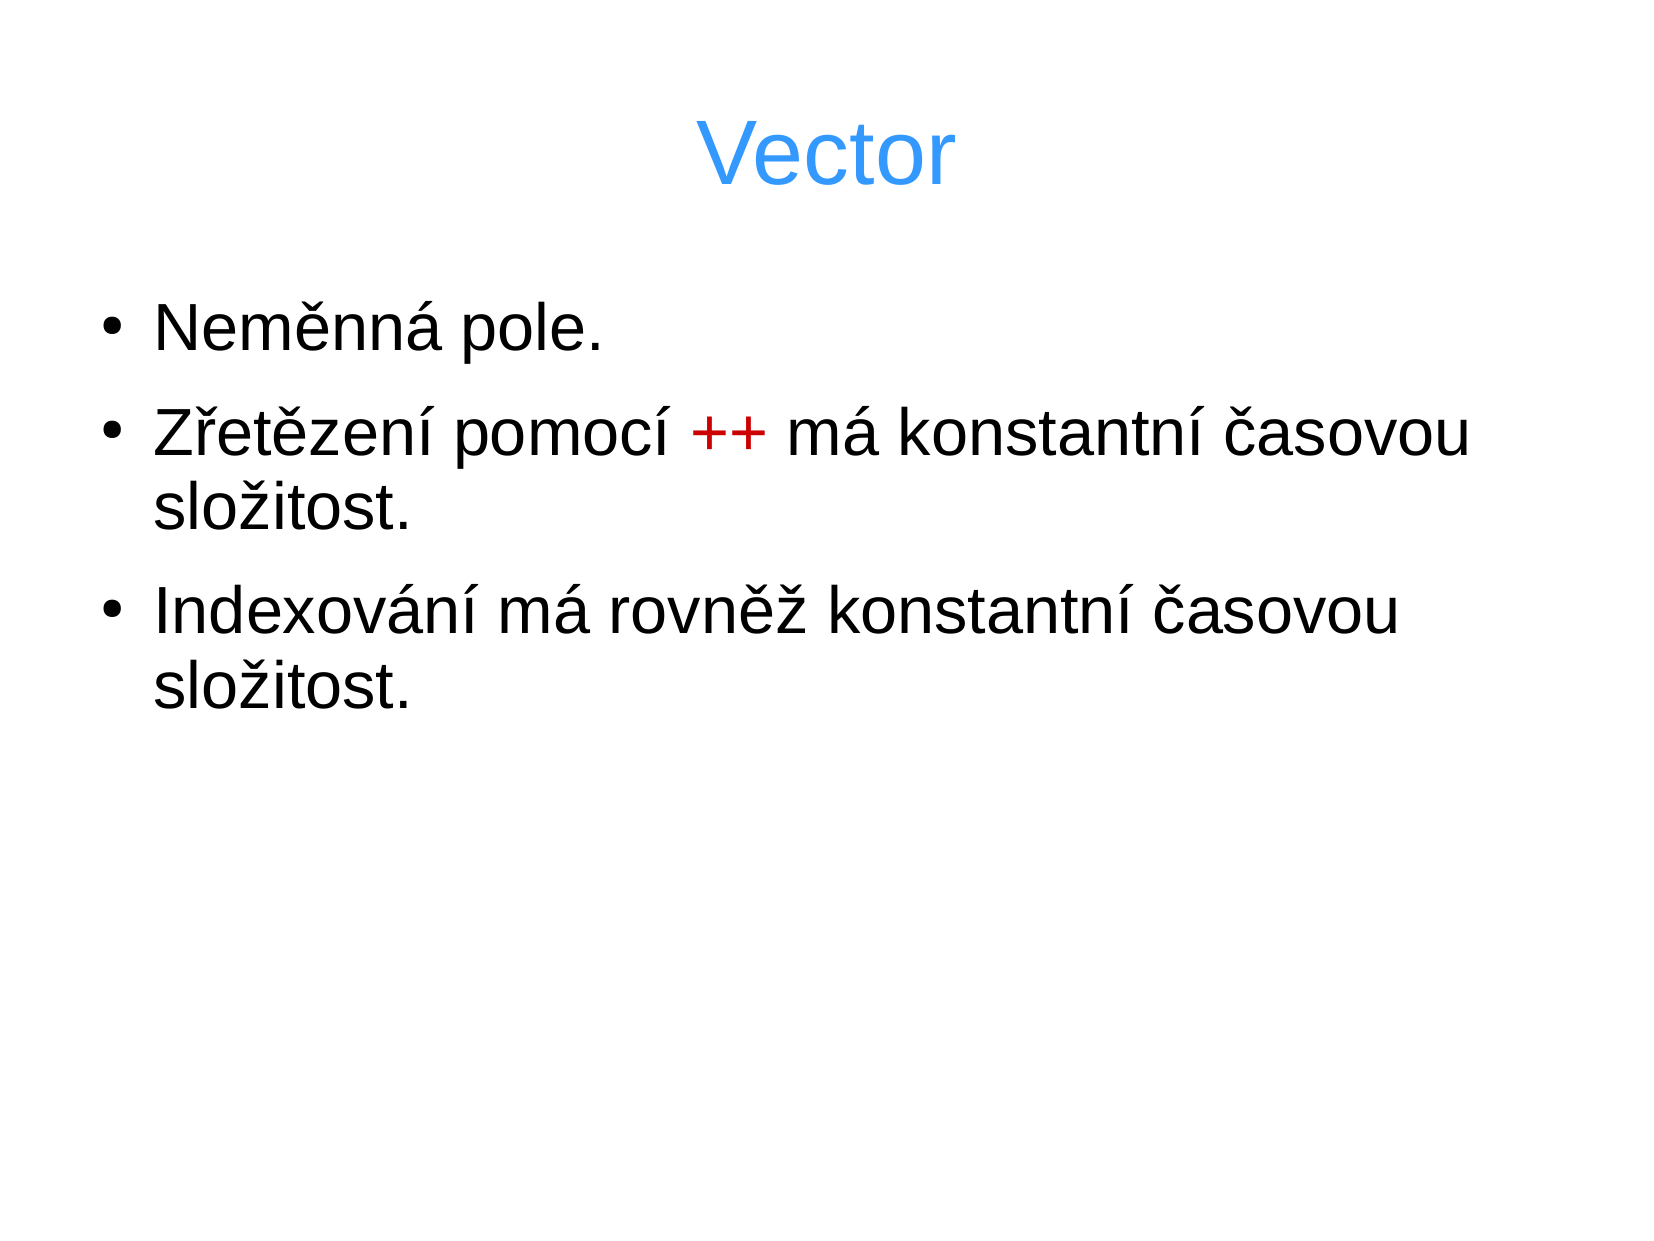

# Vector
Neměnná pole.
Zřetězení pomocí ++ má konstantní časovou složitost.
Indexování má rovněž konstantní časovou složitost.